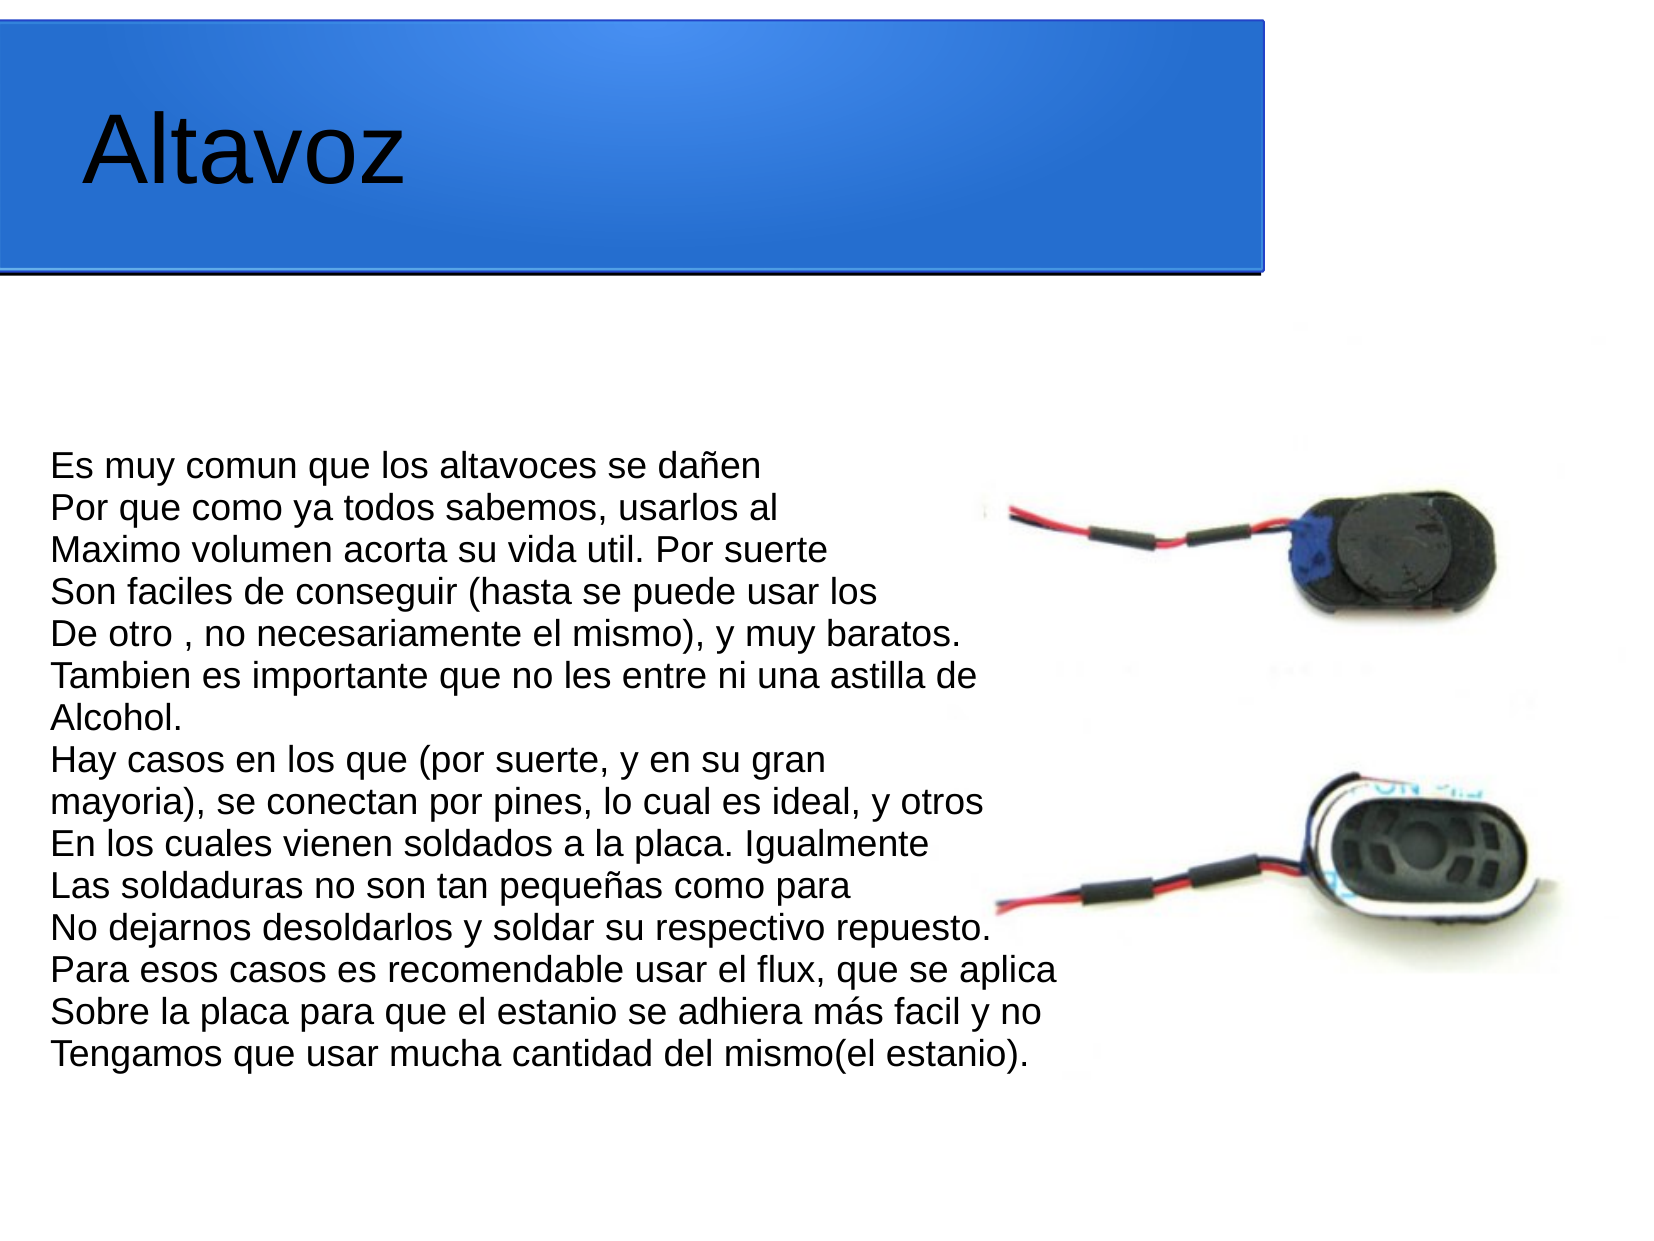

# Altavoz
Es muy comun que los altavoces se dañen
Por que como ya todos sabemos, usarlos al
Maximo volumen acorta su vida util. Por suerte
Son faciles de conseguir (hasta se puede usar los
De otro , no necesariamente el mismo), y muy baratos.
Tambien es importante que no les entre ni una astilla de
Alcohol.
Hay casos en los que (por suerte, y en su gran
mayoria), se conectan por pines, lo cual es ideal, y otros
En los cuales vienen soldados a la placa. Igualmente
Las soldaduras no son tan pequeñas como para
No dejarnos desoldarlos y soldar su respectivo repuesto.
Para esos casos es recomendable usar el flux, que se aplica
Sobre la placa para que el estanio se adhiera más facil y no
Tengamos que usar mucha cantidad del mismo(el estanio).